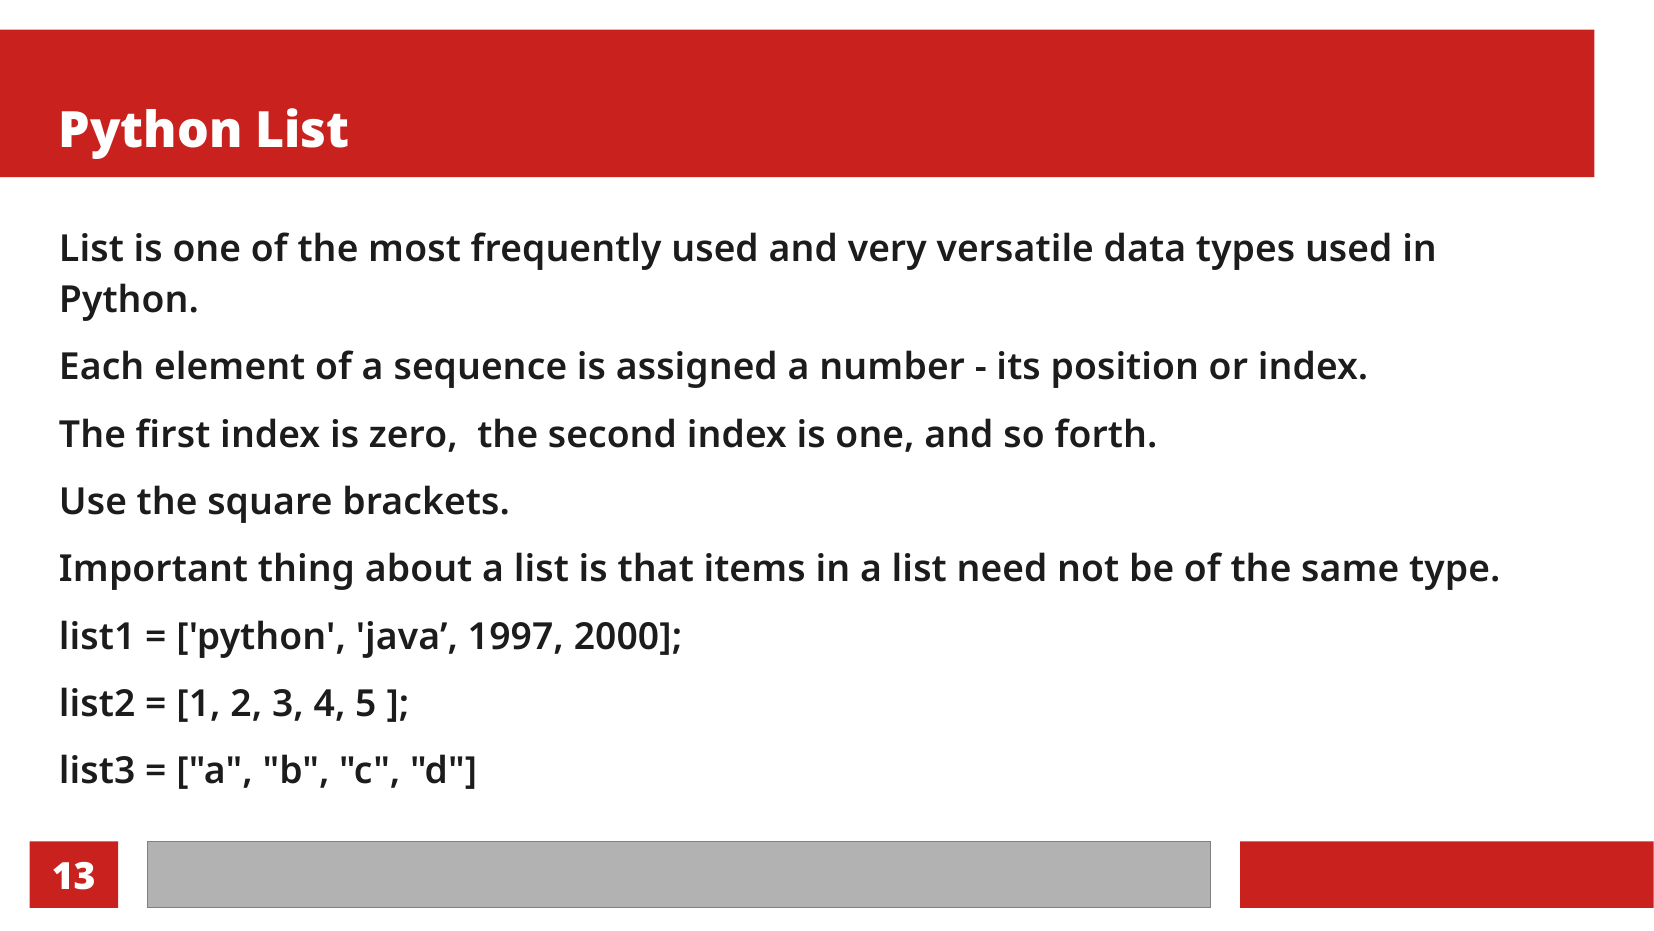

# Python List
List is one of the most frequently used and very versatile data types used in Python.
Each element of a sequence is assigned a number - its position or index.
The first index is zero, the second index is one, and so forth.
Use the square brackets.
Important thing about a list is that items in a list need not be of the same type.
list1 = ['python', 'java’, 1997, 2000];
list2 = [1, 2, 3, 4, 5 ];
list3 = ["a", "b", "c", "d"]
13